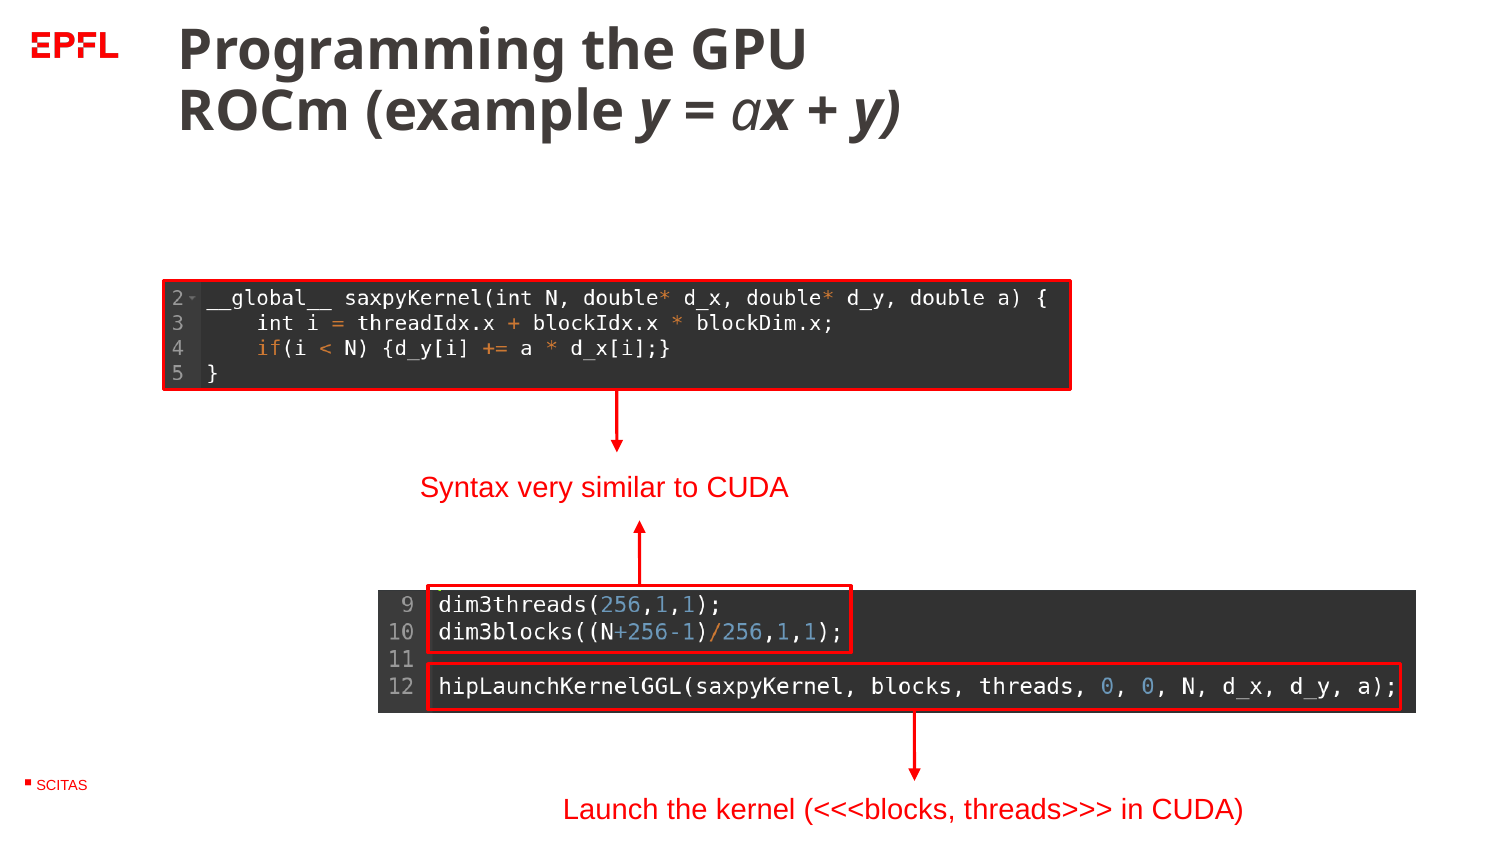

# Programming the GPU ROCm (example y = ax + y)
Syntax very similar to CUDA
Launch the kernel (<<<blocks, threads>>> in CUDA)